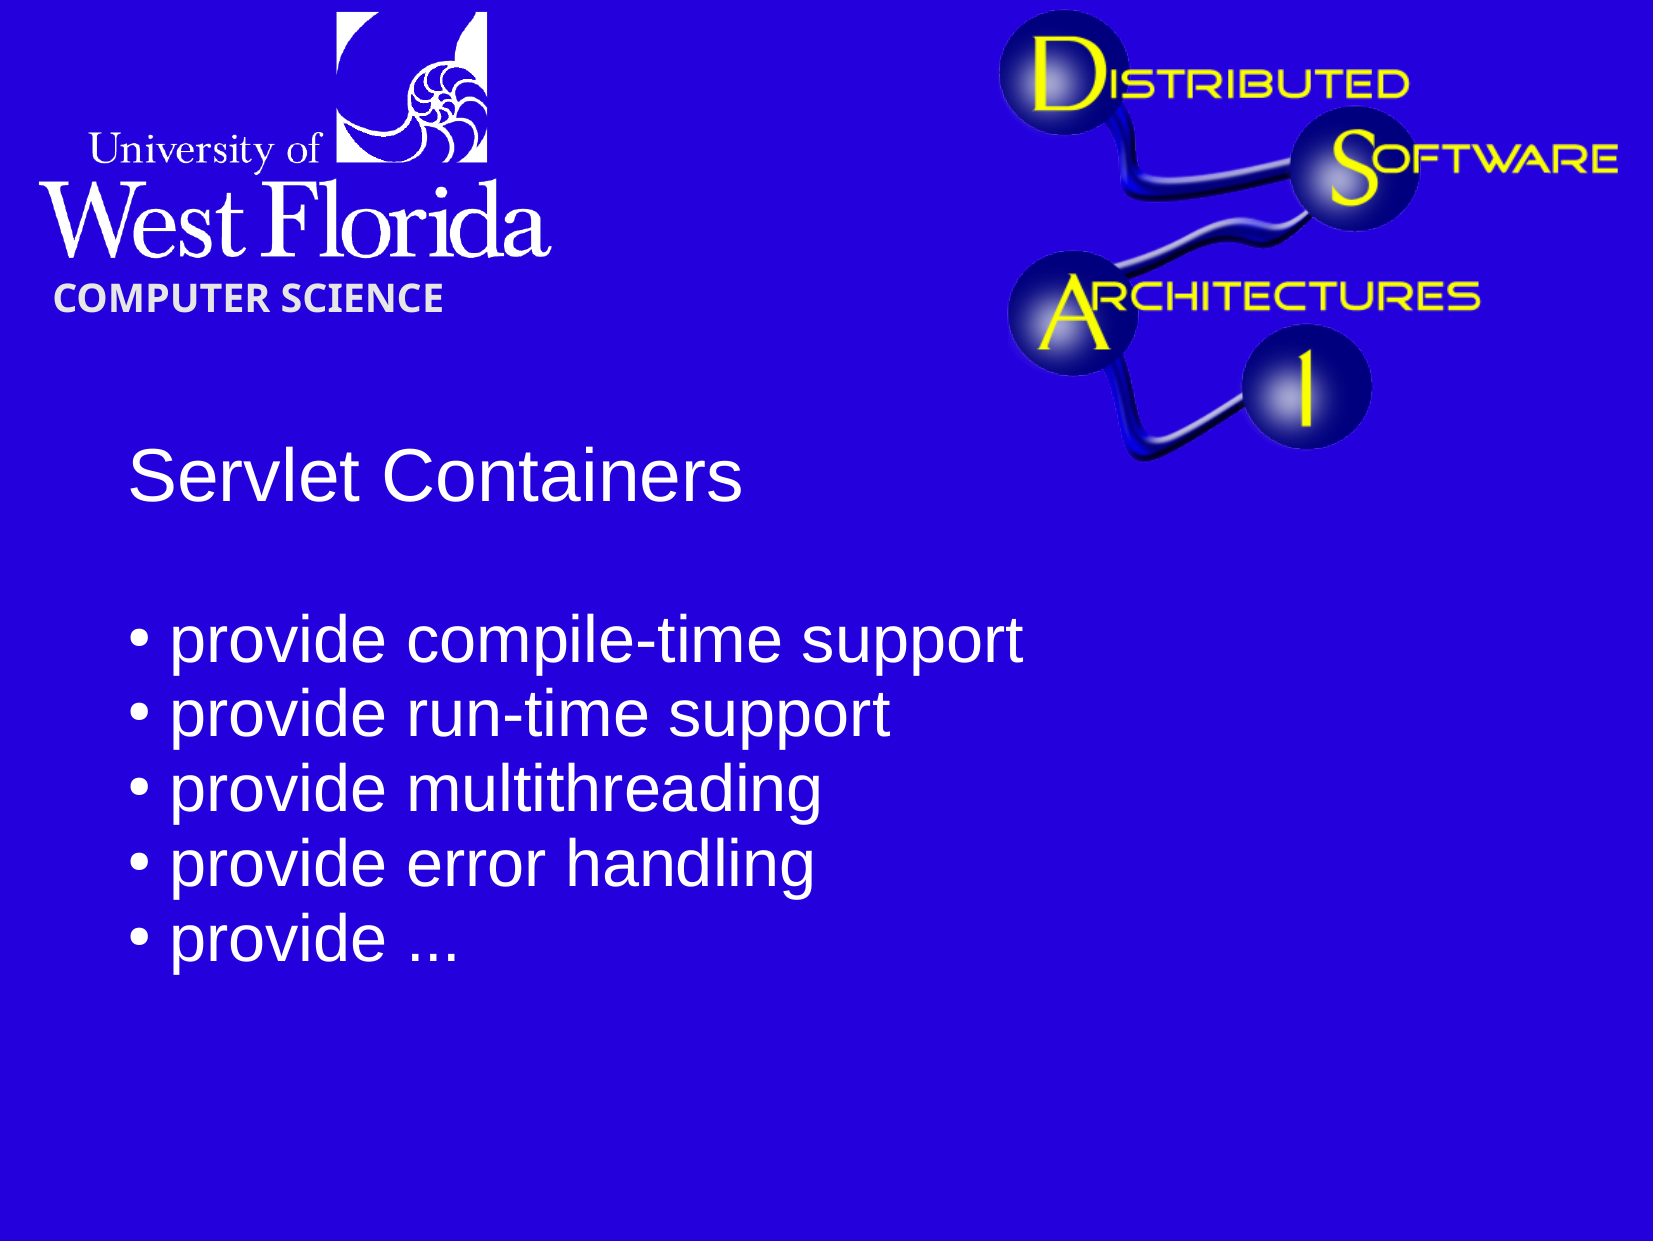

COMPUTER SCIENCE
Servlet Containers
 provide compile-time support
 provide run-time support
 provide multithreading
 provide error handling
 provide ...